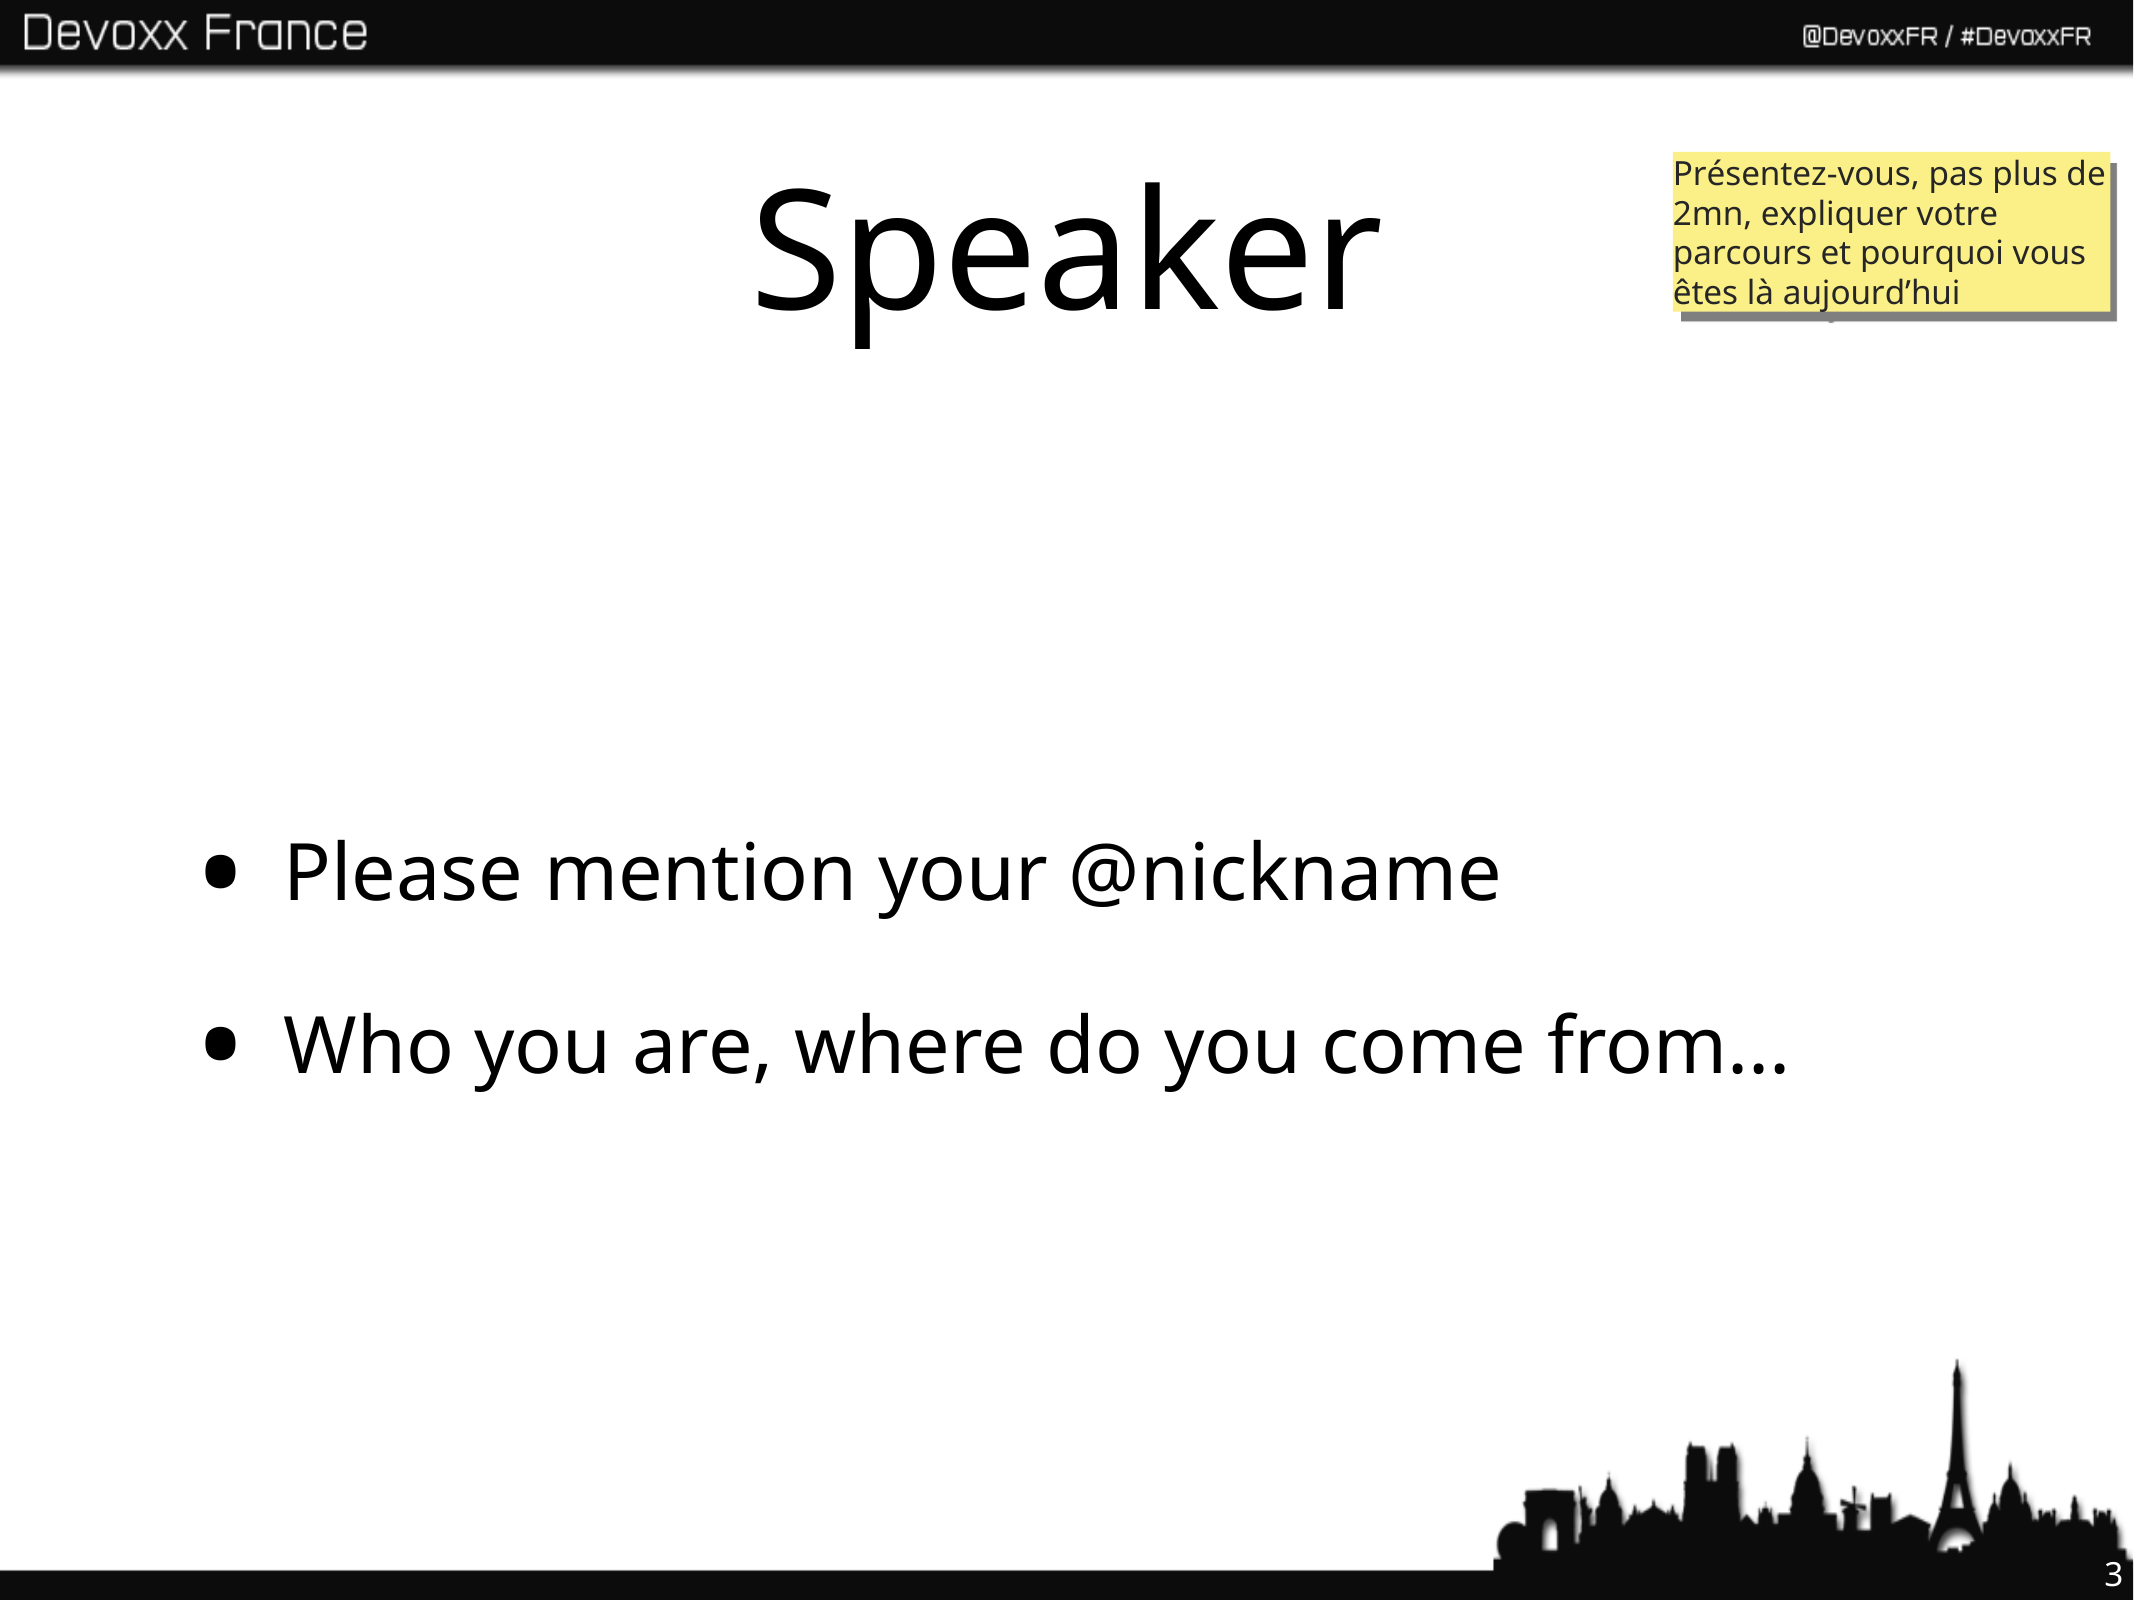

# Speaker
Présentez-vous, pas plus de 2mn, expliquer votre parcours et pourquoi vous êtes là aujourd’hui
Please mention your @nickname
Who you are, where do you come from...
3